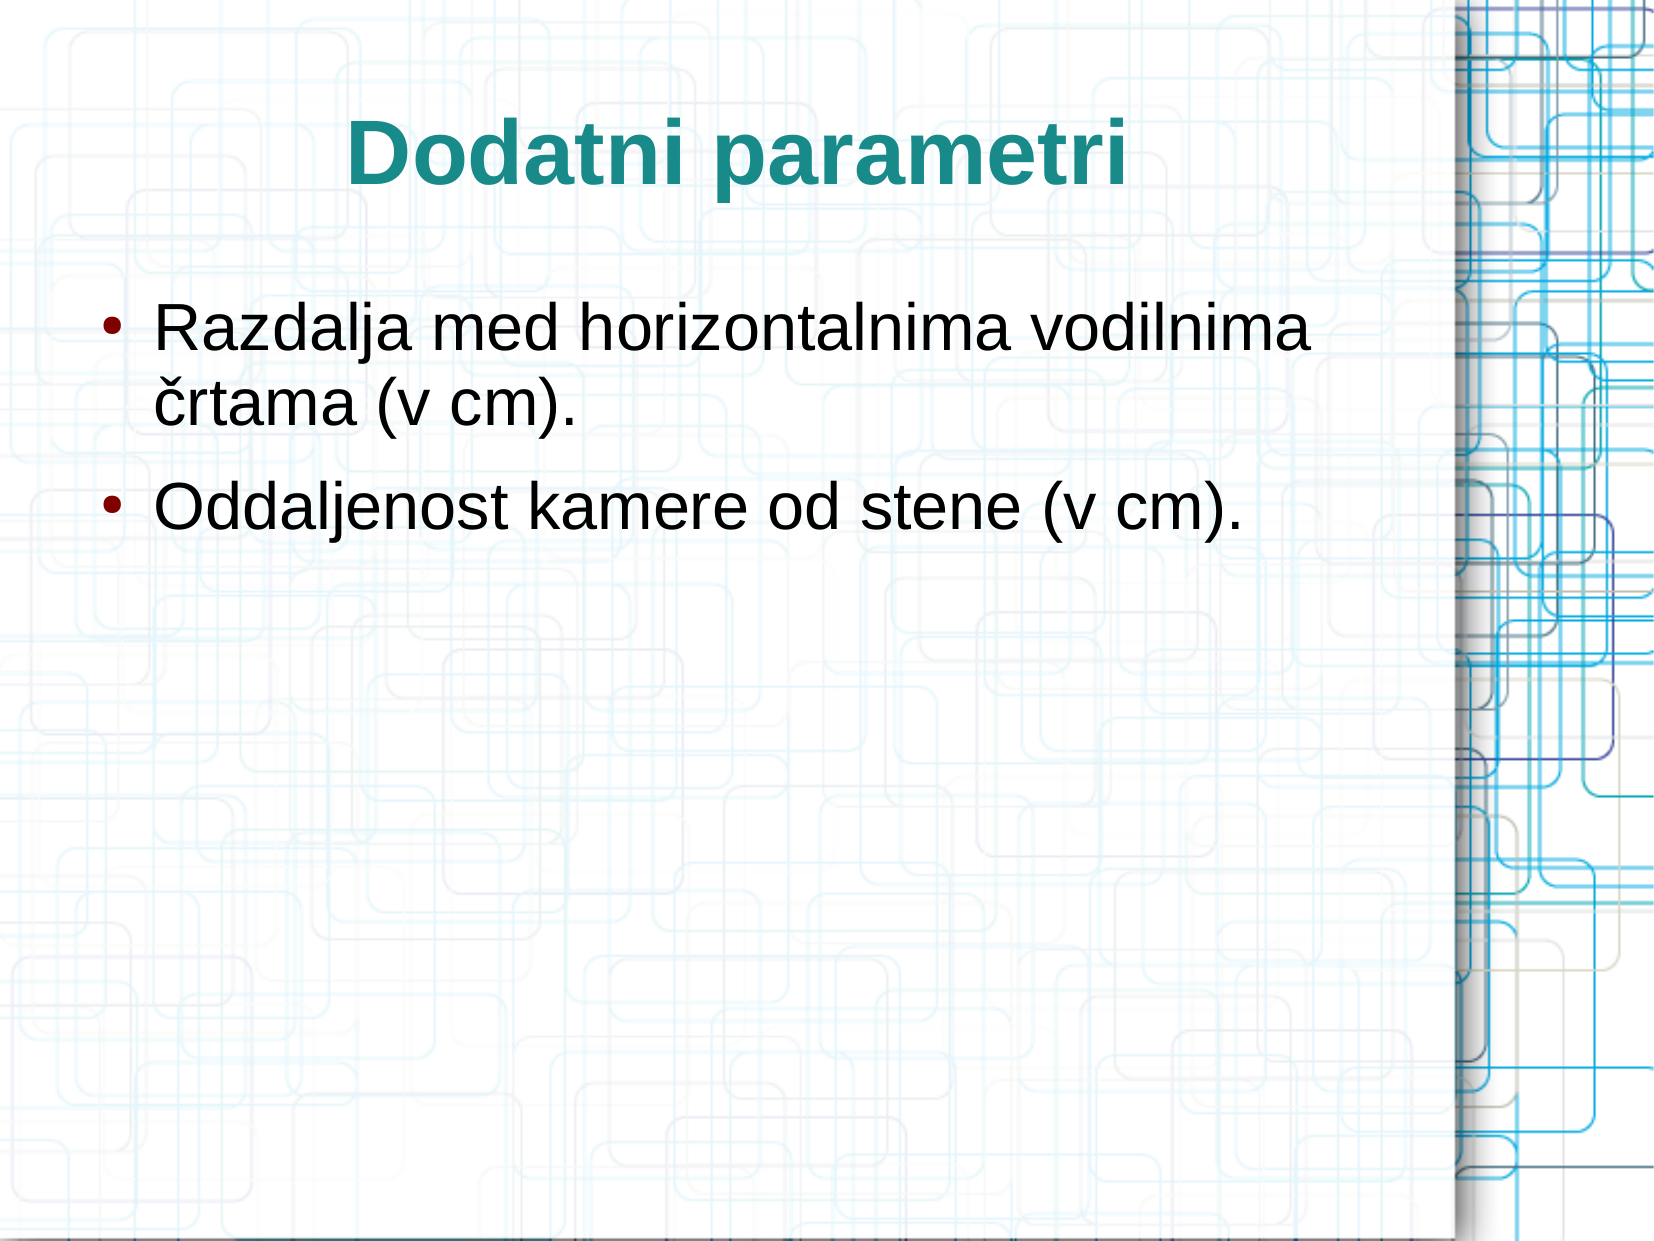

# Dodatni parametri
Razdalja med horizontalnima vodilnima črtama (v cm).
Oddaljenost kamere od stene (v cm).